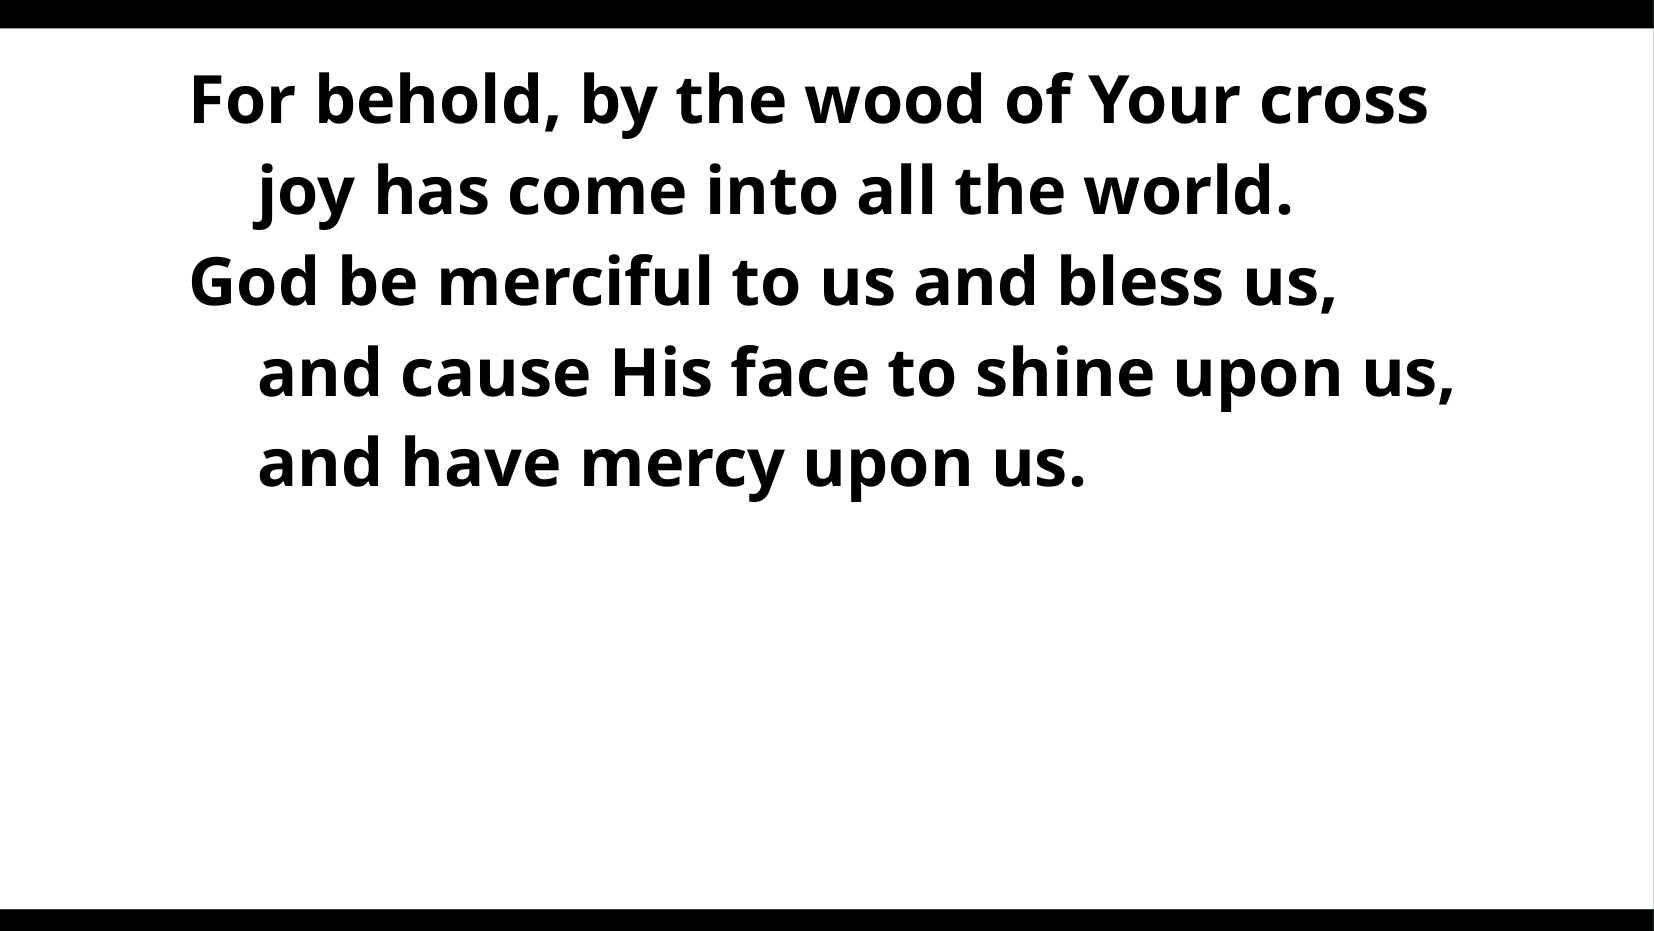

For behold, by the wood of Your cross
 joy has come into all the world.
 God be merciful to us and bless us,
 and cause His face to shine upon us,
 and have mercy upon us.